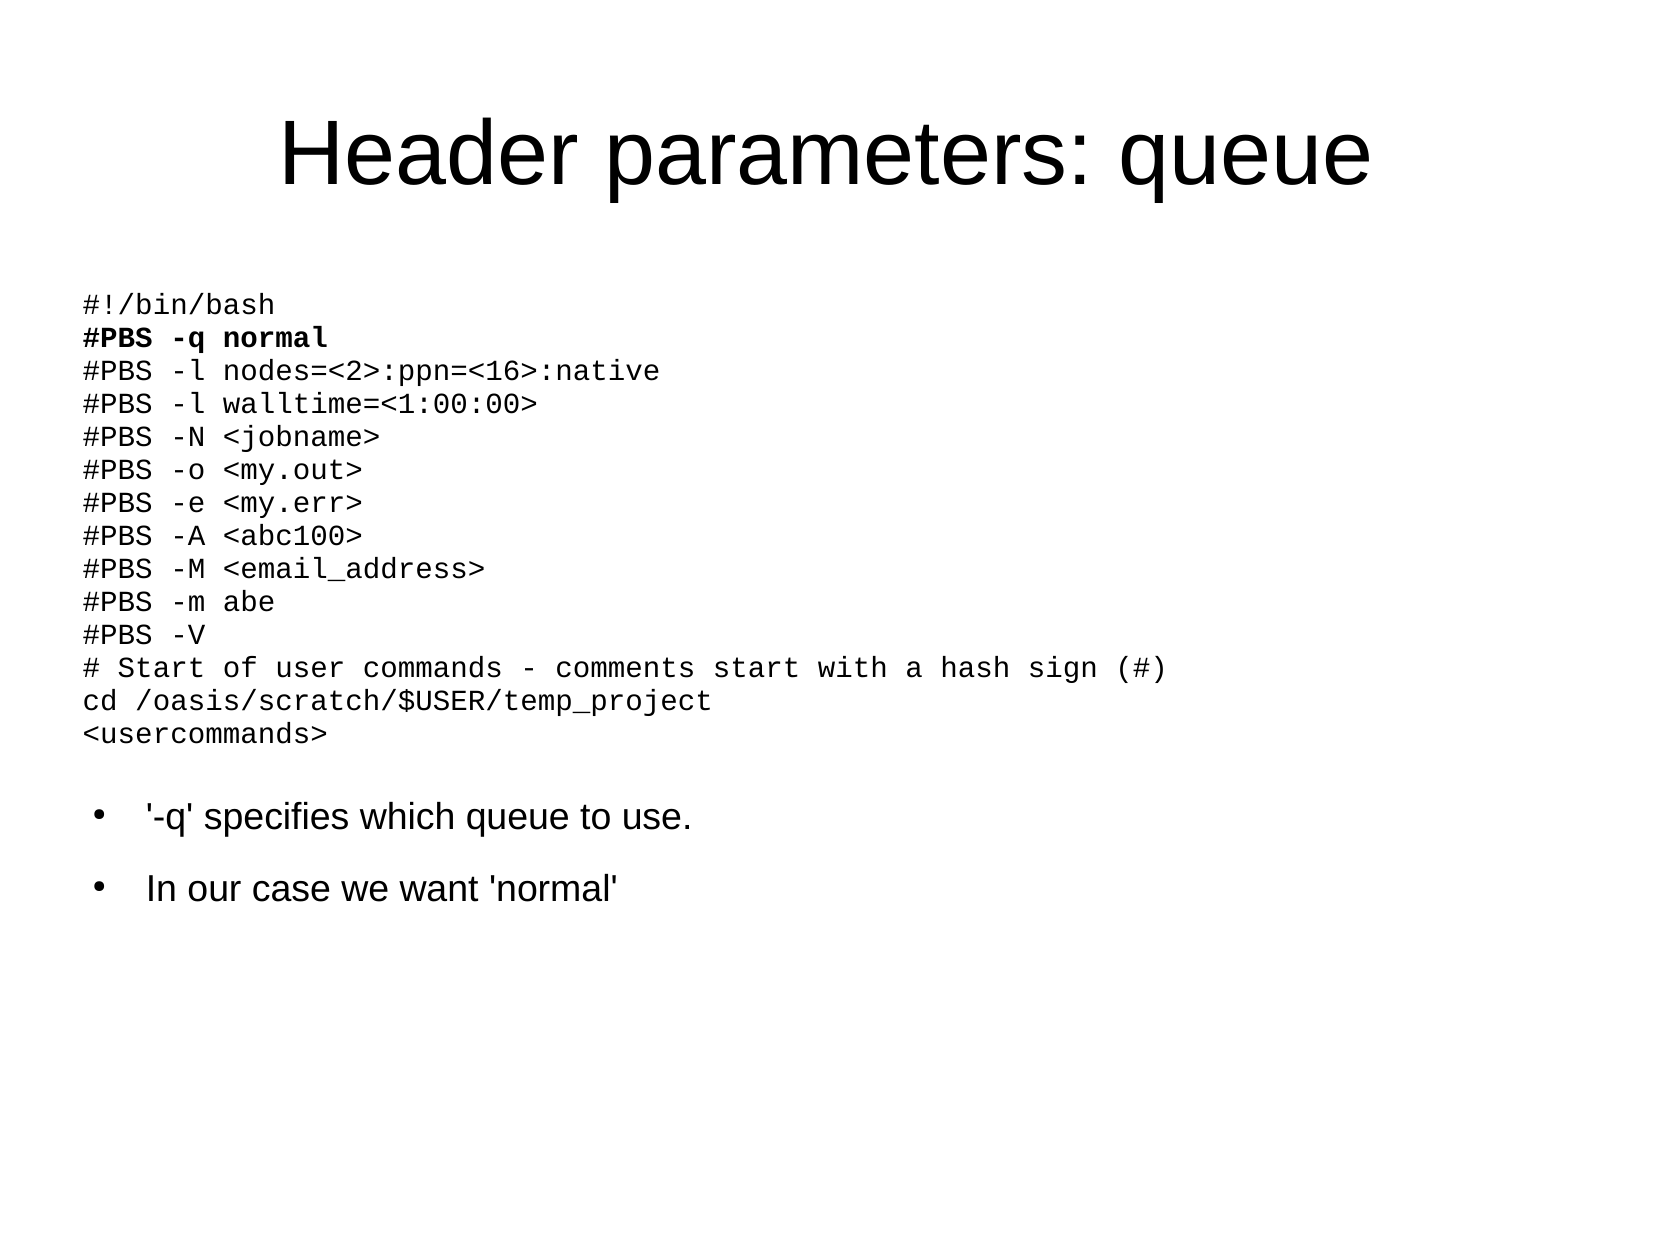

# Header parameters: queue
#!/bin/bash
#PBS -q normal
#PBS -l nodes=<2>:ppn=<16>:native
#PBS -l walltime=<1:00:00>
#PBS -N <jobname>
#PBS -o <my.out>
#PBS -e <my.err>
#PBS -A <abc100>
#PBS -M <email_address>
#PBS -m abe
#PBS -V
# Start of user commands - comments start with a hash sign (#)
cd /oasis/scratch/$USER/temp_project
<usercommands>
'-q' specifies which queue to use.
In our case we want 'normal'